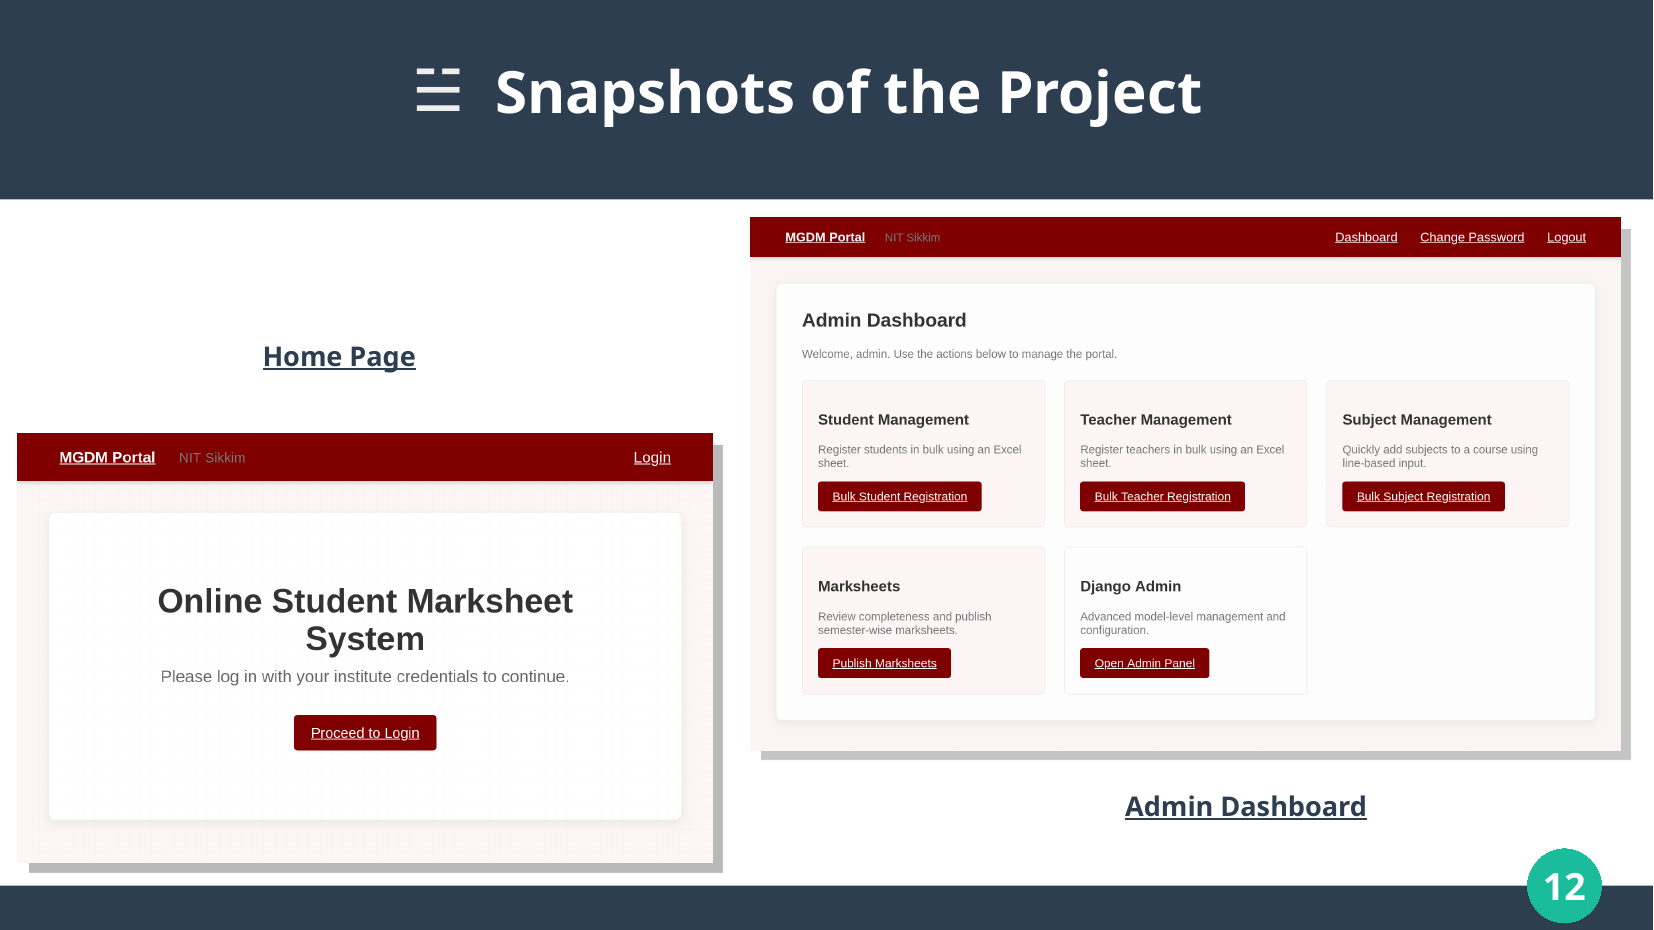

# Snapshots of the Project
Home Page
Admin Dashboard
12